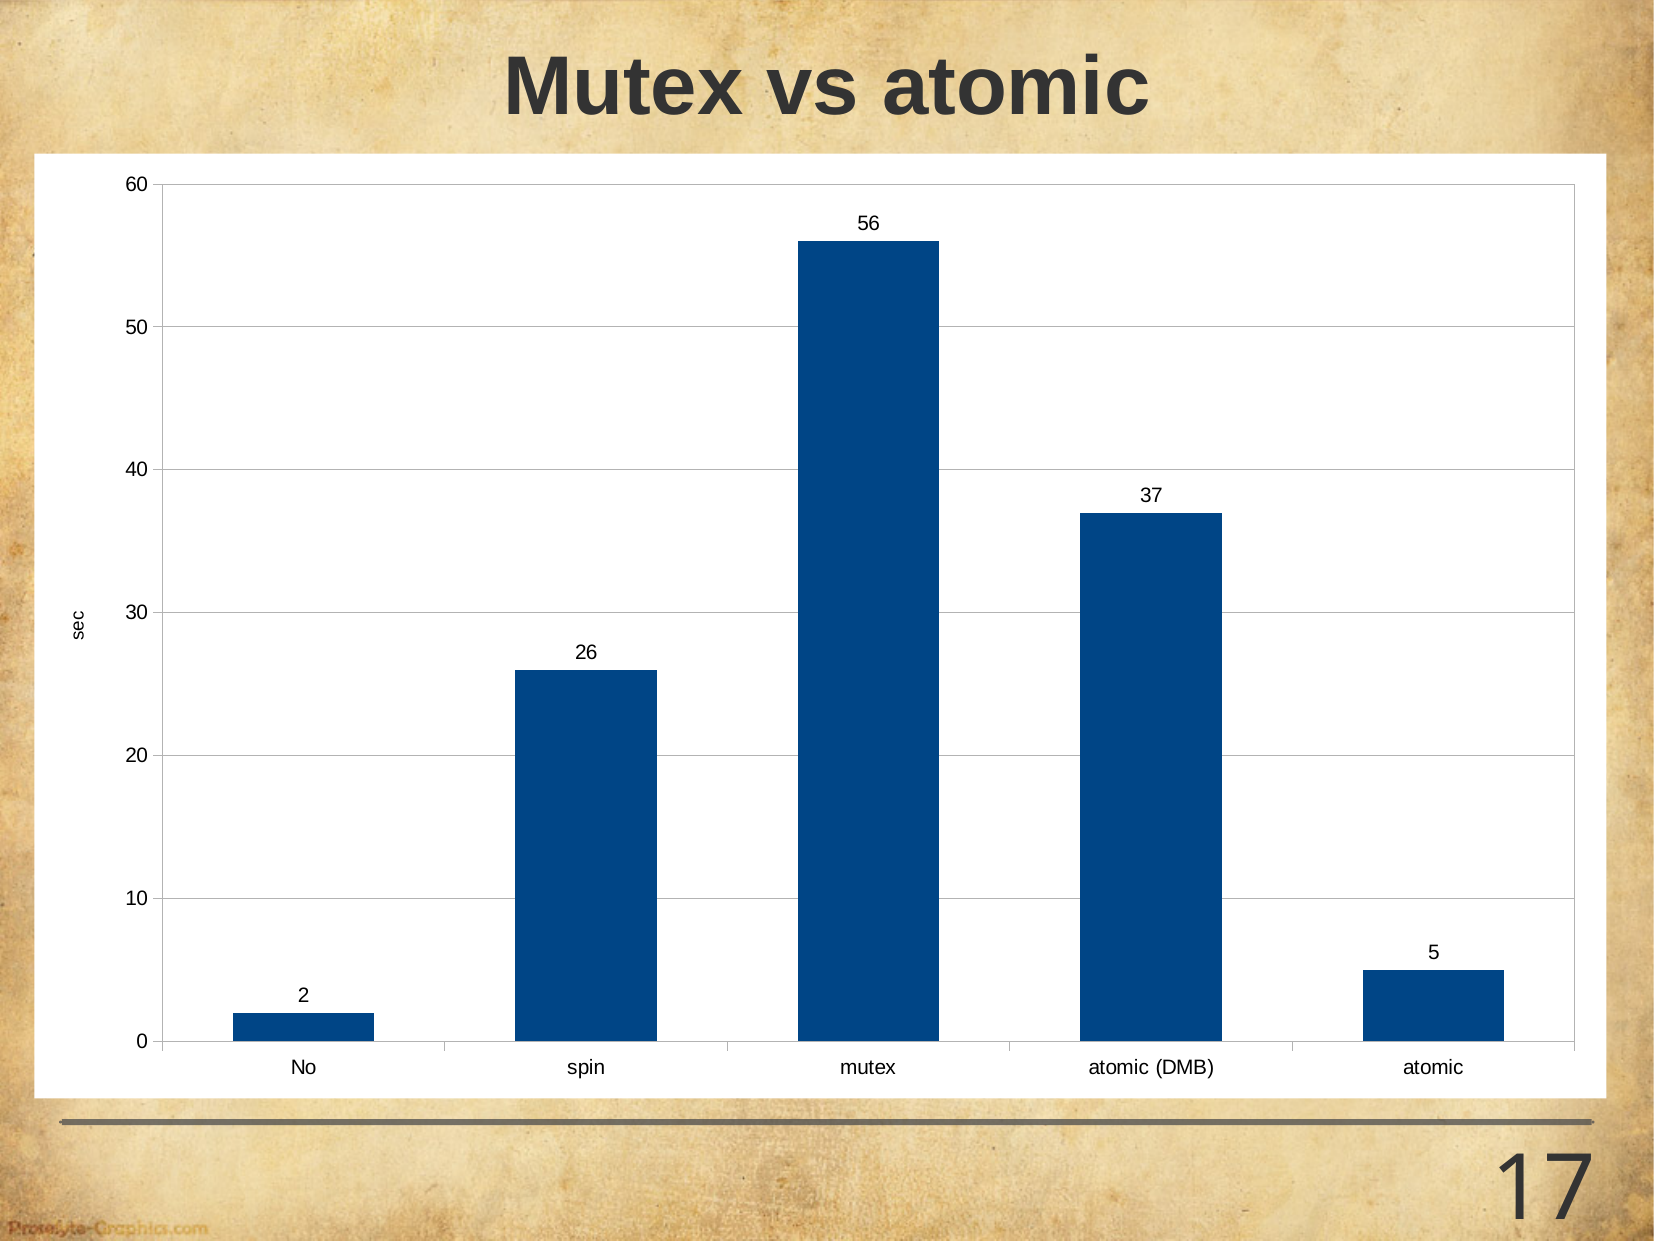

# Mutex vs atomic
### Chart
| Category | Строка 5 |
|---|---|
| No | 2.0 |
| spin | 26.0 |
| mutex | 56.0 |
| atomic (DMB) | 37.0 |
| atomic | 5.0 |